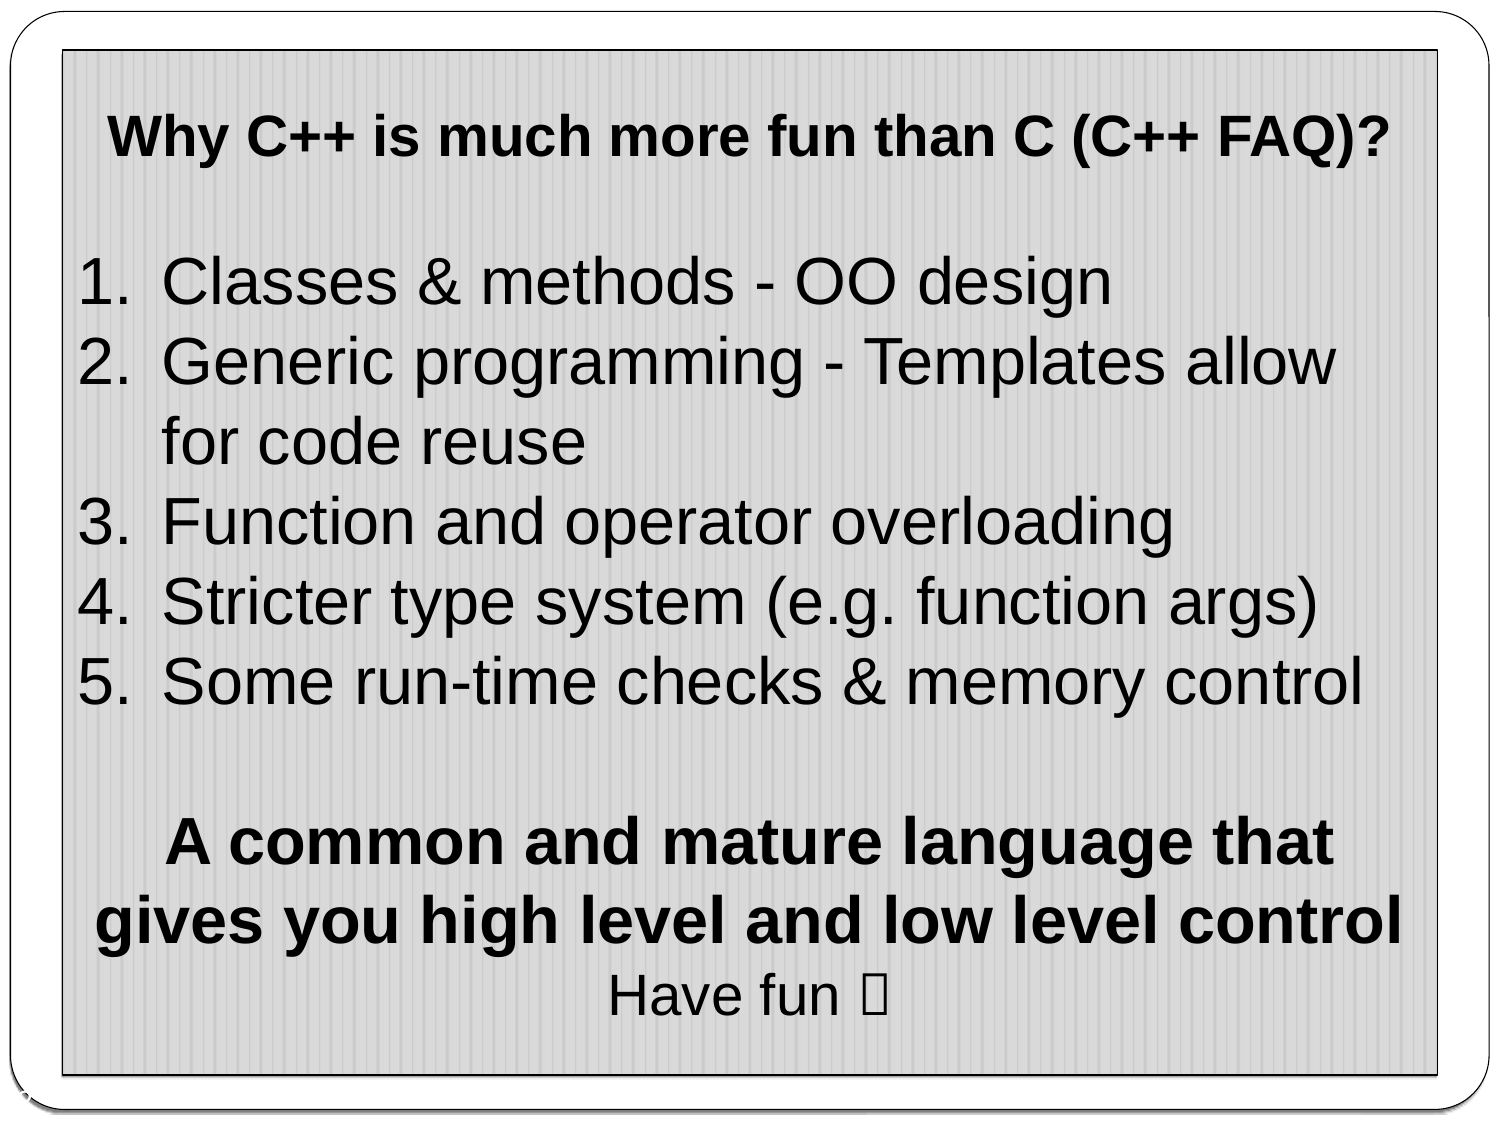

Why C++ is much more fun than C (C++ FAQ)?
Classes & methods - OO design
Generic programming - Templates allow for code reuse
Function and operator overloading
Stricter type system (e.g. function args)
Some run-time checks & memory control
A common and mature language that gives you high level and low level control
Have fun 